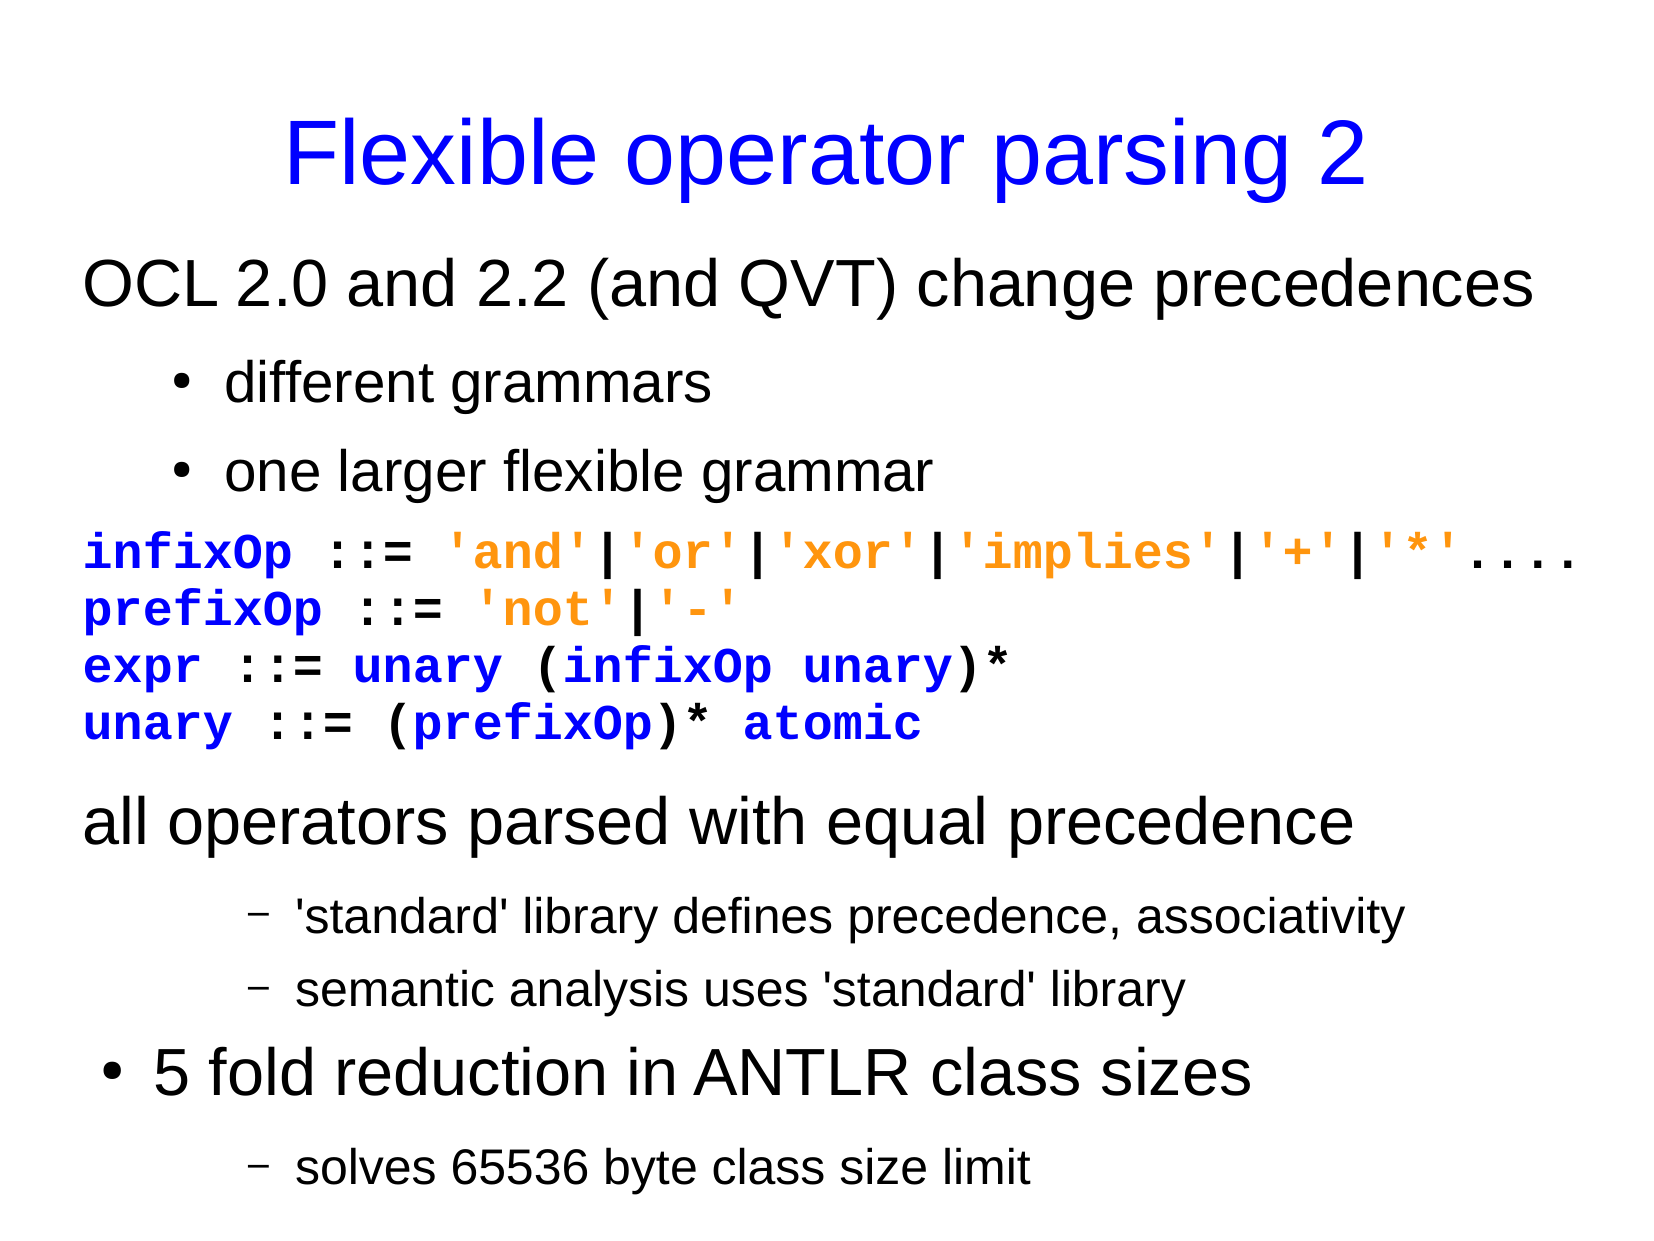

# Flexible operator parsing 2
OCL 2.0 and 2.2 (and QVT) change precedences
different grammars
one larger flexible grammar
infixOp ::= 'and'|'or'|'xor'|'implies'|'+'|'*'....
prefixOp ::= 'not'|'-'
expr ::= unary (infixOp unary)*
unary ::= (prefixOp)* atomic
all operators parsed with equal precedence
'standard' library defines precedence, associativity
semantic analysis uses 'standard' library
5 fold reduction in ANTLR class sizes
solves 65536 byte class size limit